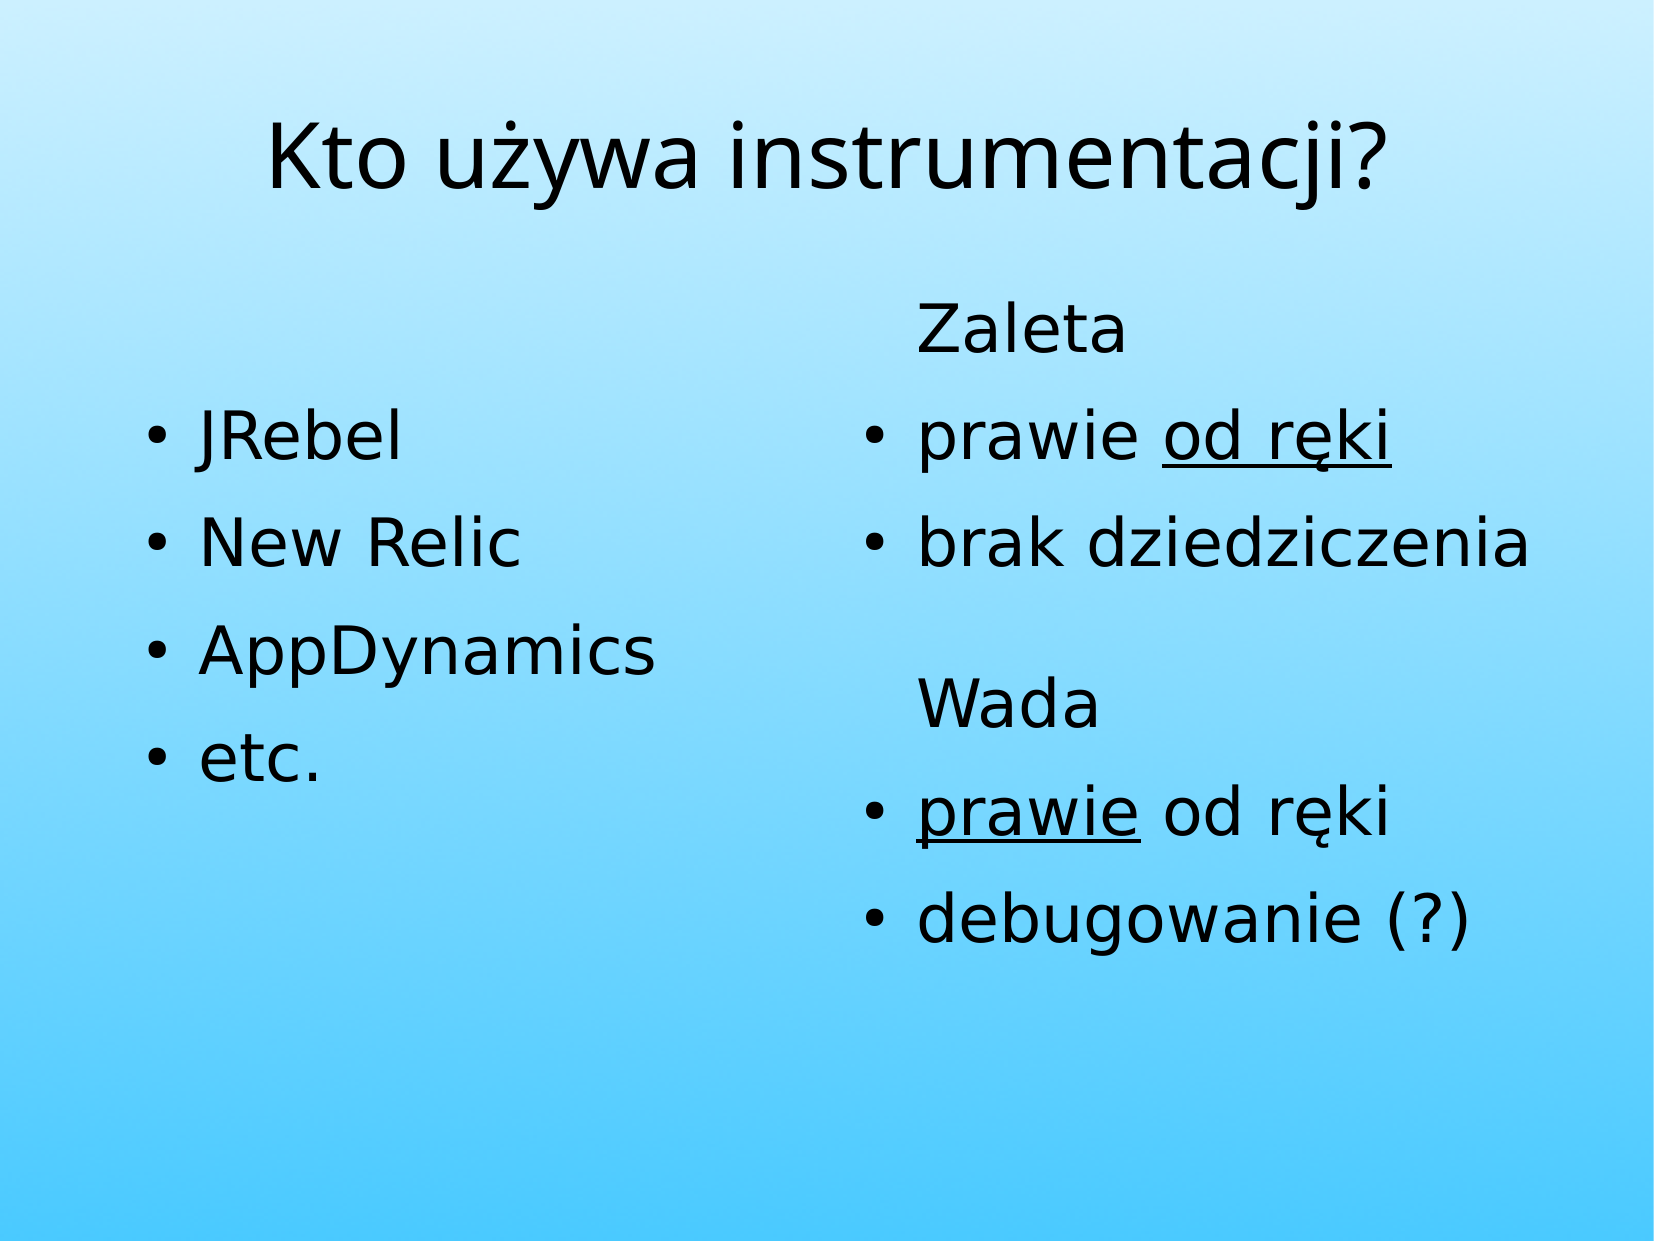

# Kto używa instrumentacji?
JRebel
New Relic
AppDynamics
etc.
Zaleta
prawie od ręki
brak dziedziczenia
Wada
prawie od ręki
debugowanie (?)